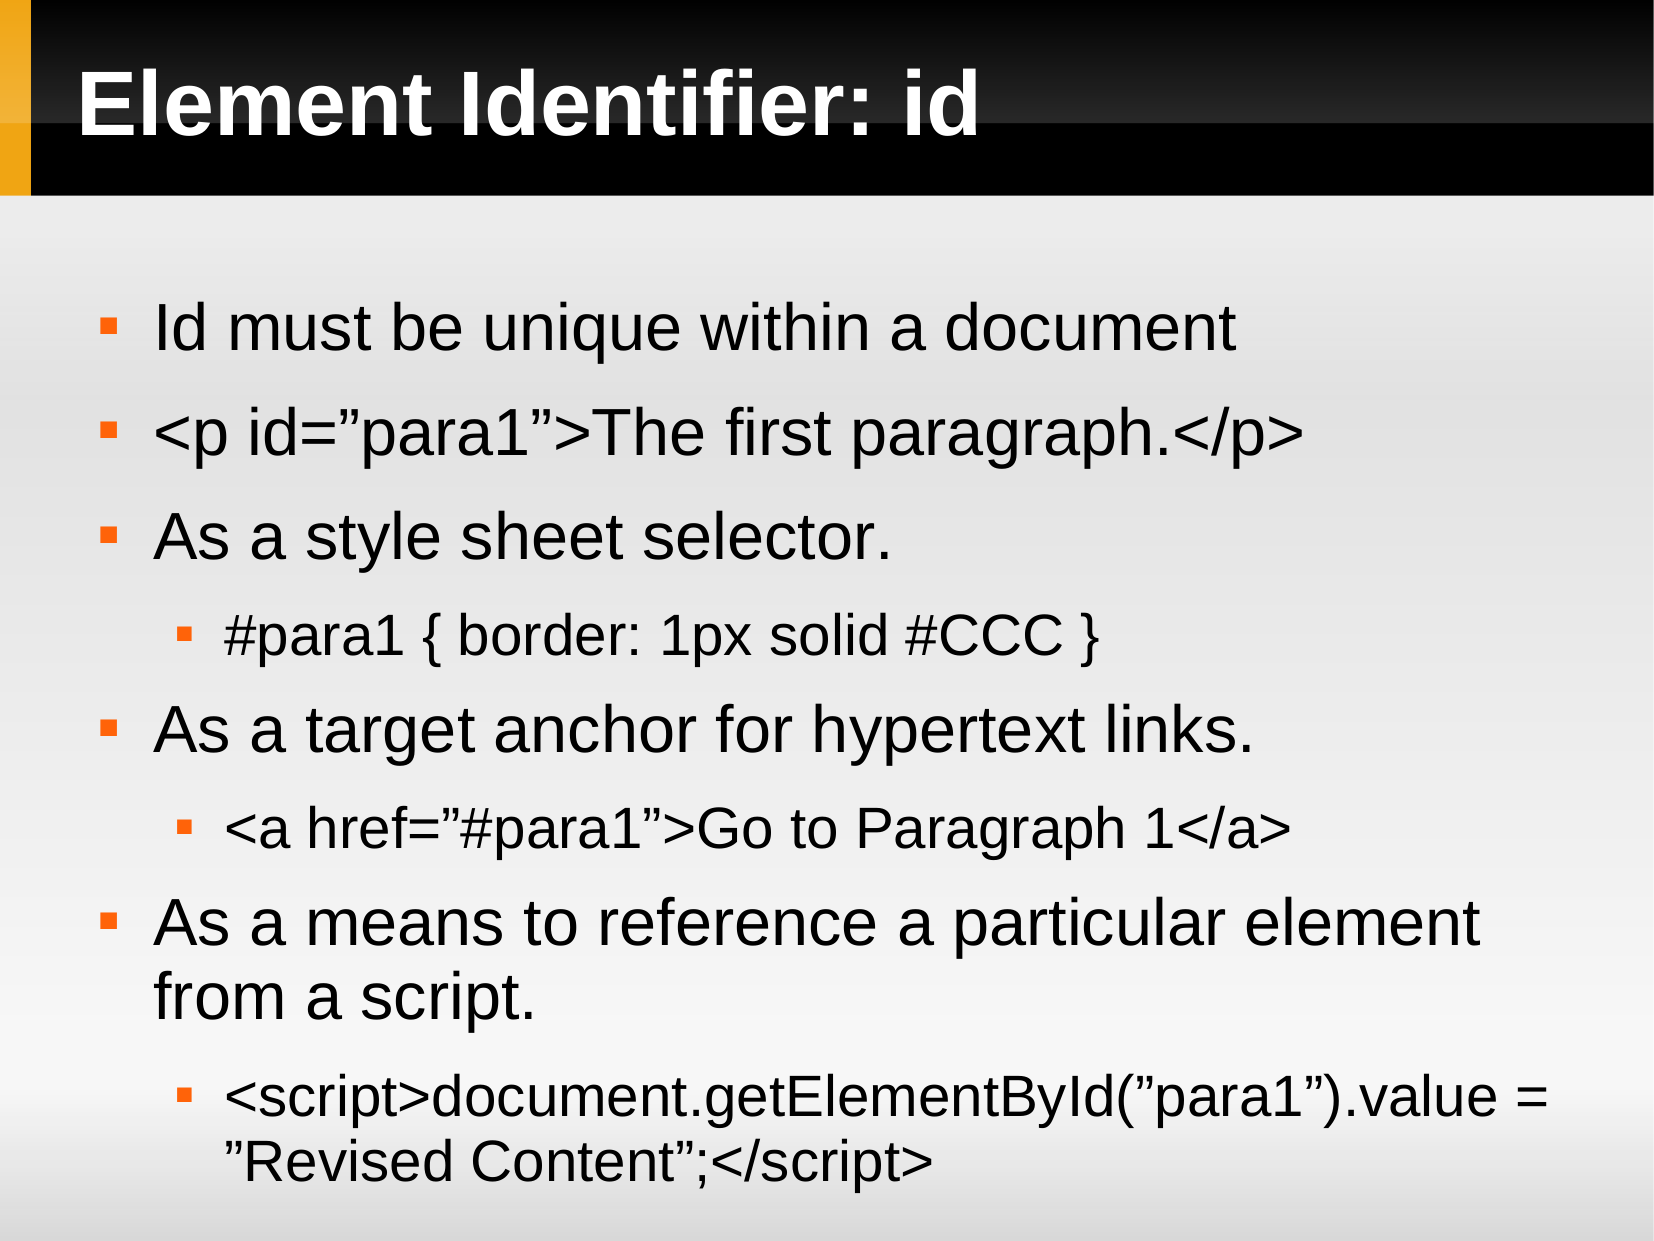

# Element Identifier: id
Id must be unique within a document
<p id=”para1”>The first paragraph.</p>
As a style sheet selector.
#para1 { border: 1px solid #CCC }
As a target anchor for hypertext links.
<a href=”#para1”>Go to Paragraph 1</a>
As a means to reference a particular element from a script.
<script>document.getElementById(”para1”).value = ”Revised Content”;</script>